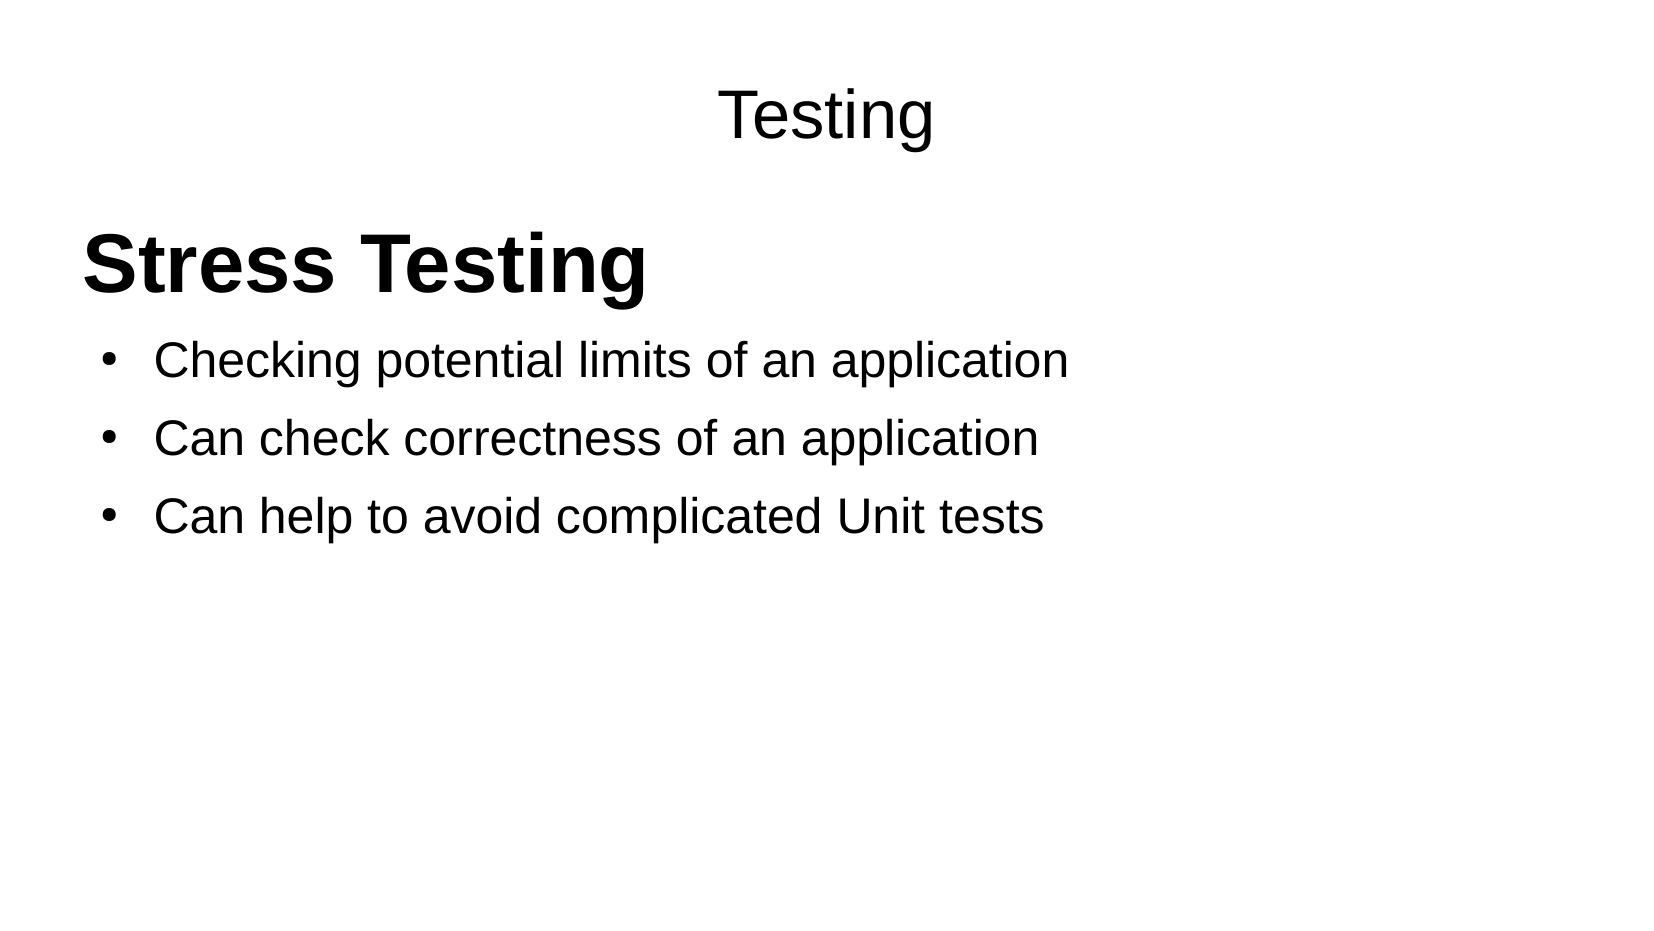

# Testing
Stress Testing
Checking potential limits of an application
Can check correctness of an application
Can help to avoid complicated Unit tests